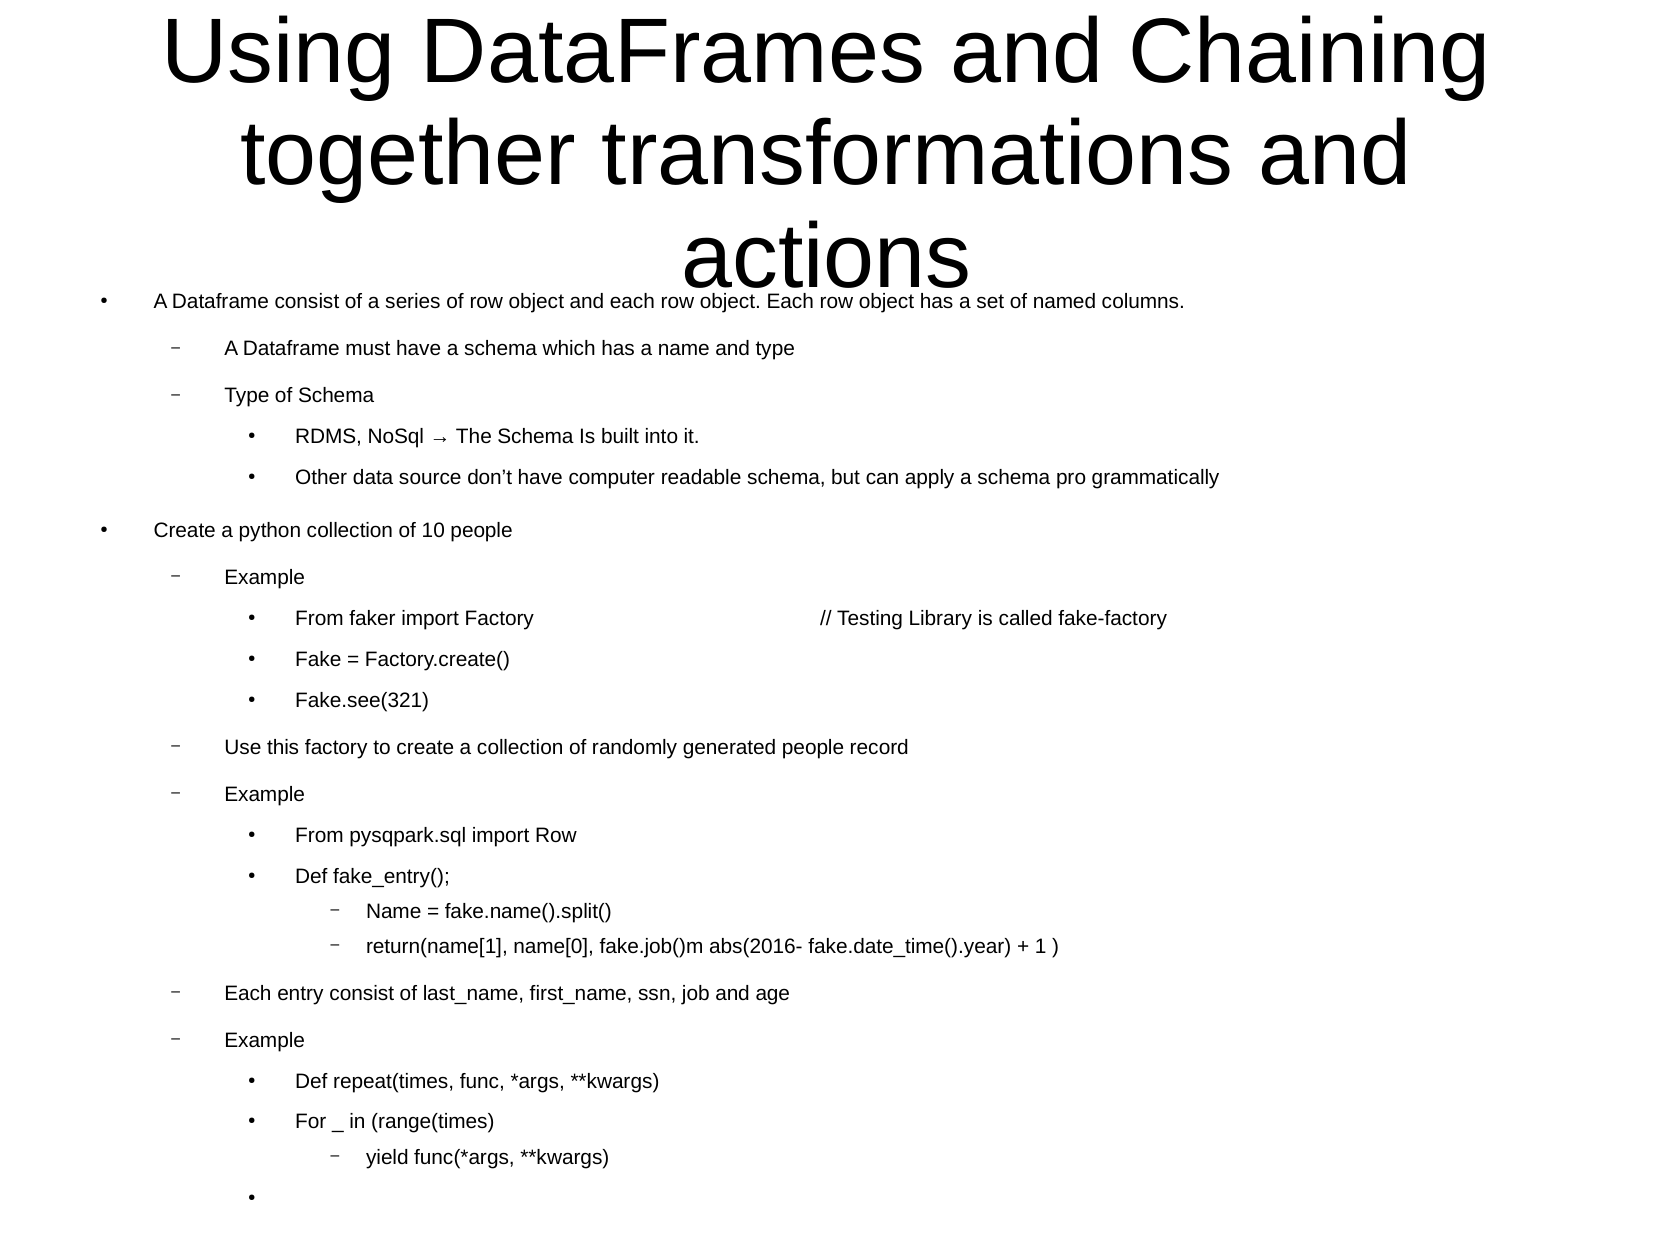

# Using DataFrames and Chaining together transformations and actions
A Dataframe consist of a series of row object and each row object. Each row object has a set of named columns.
A Dataframe must have a schema which has a name and type
Type of Schema
RDMS, NoSql → The Schema Is built into it.
Other data source don’t have computer readable schema, but can apply a schema pro grammatically
Create a python collection of 10 people
Example
From faker import Factory 				// Testing Library is called fake-factory
Fake = Factory.create()
Fake.see(321)
Use this factory to create a collection of randomly generated people record
Example
From pysqpark.sql import Row
Def fake_entry();
Name = fake.name().split()
return(name[1], name[0], fake.job()m abs(2016- fake.date_time().year) + 1 )
Each entry consist of last_name, first_name, ssn, job and age
Example
Def repeat(times, func, *args, **kwargs)
For _ in (range(times)
yield func(*args, **kwargs)